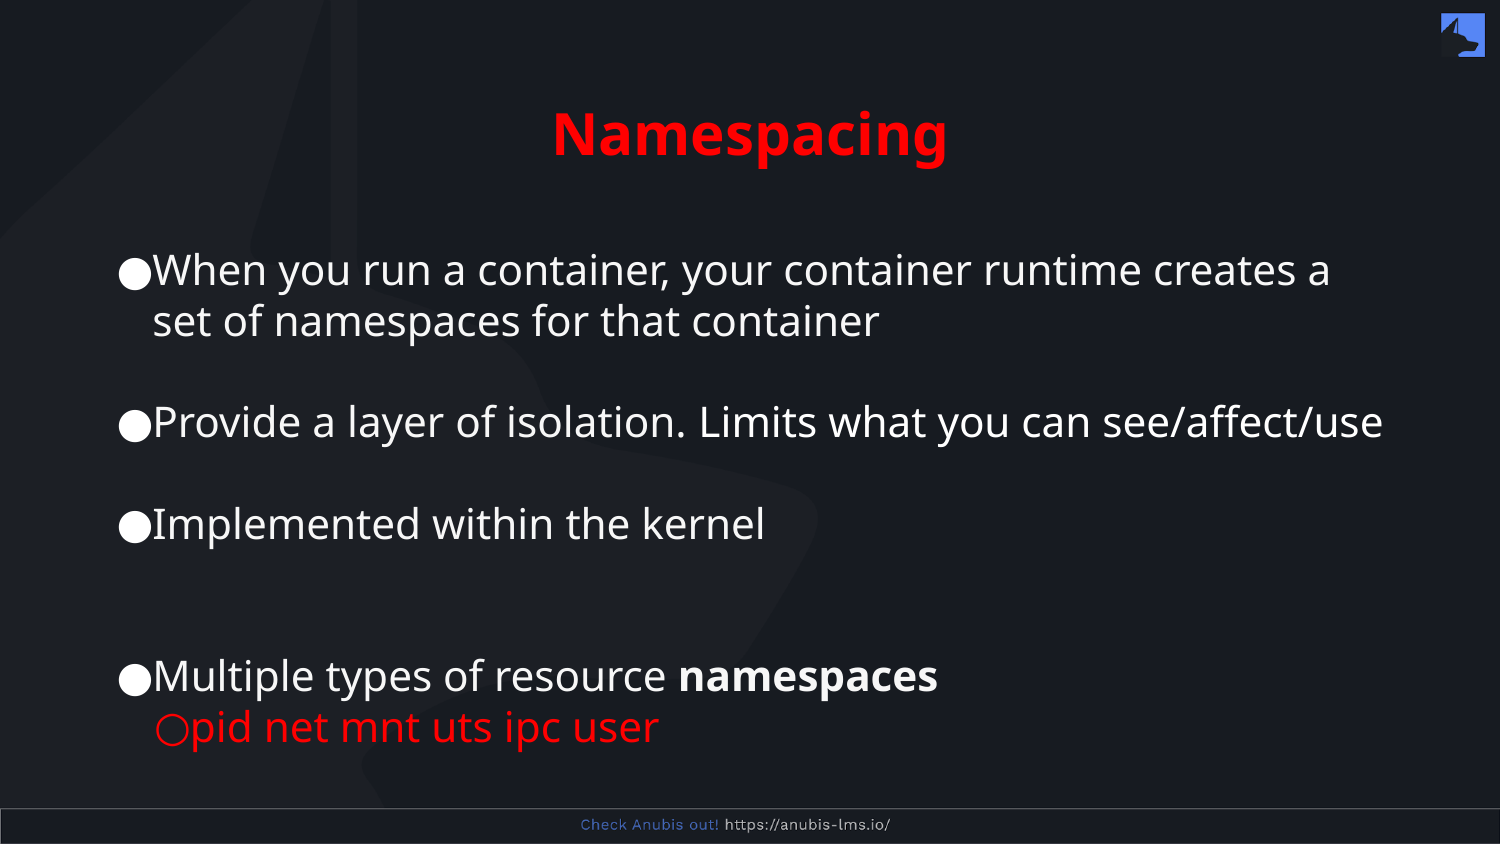

# Namespacing
When you run a container, your container runtime creates a set of namespaces for that container
Provide a layer of isolation. Limits what you can see/affect/use
Implemented within the kernel
Multiple types of resource namespaces
pid net mnt uts ipc user